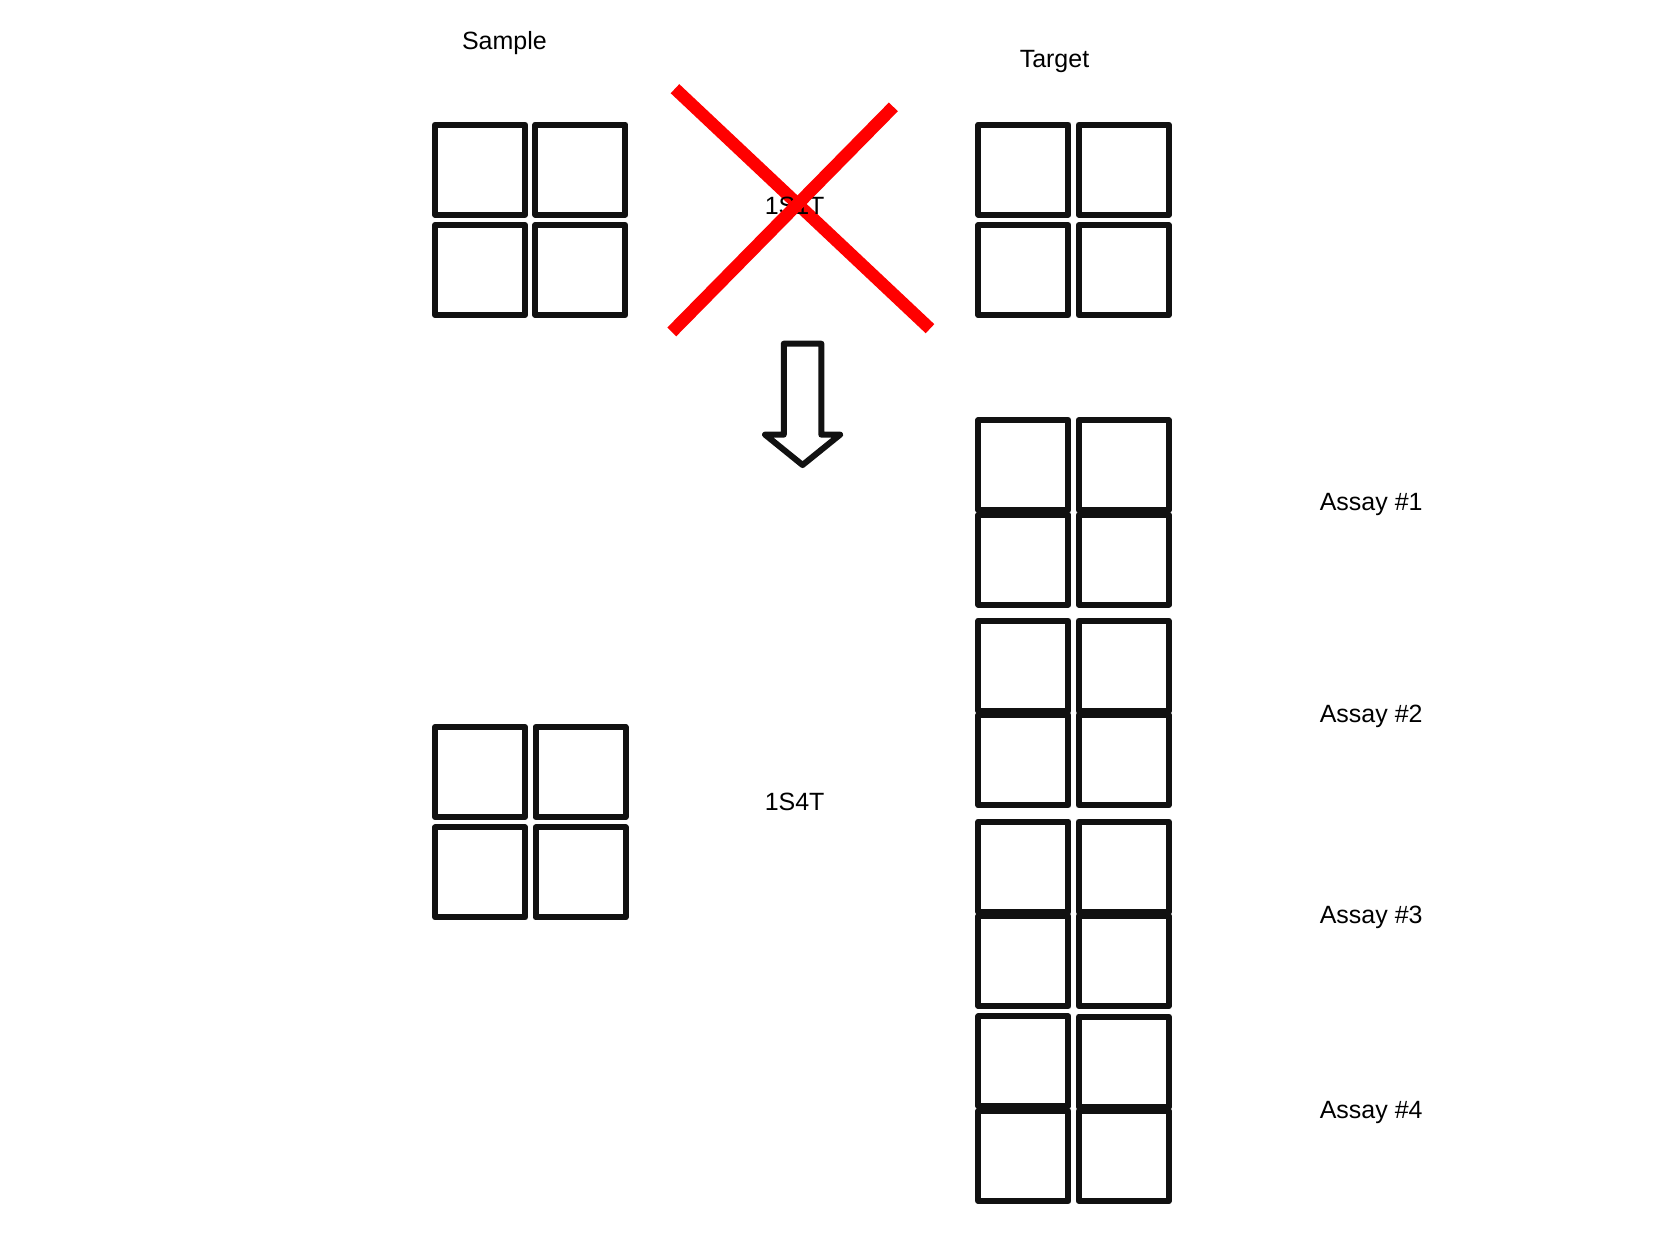

Sample
Target
1S1T
Assay #1
Assay #2
1S4T
Assay #3
Assay #4